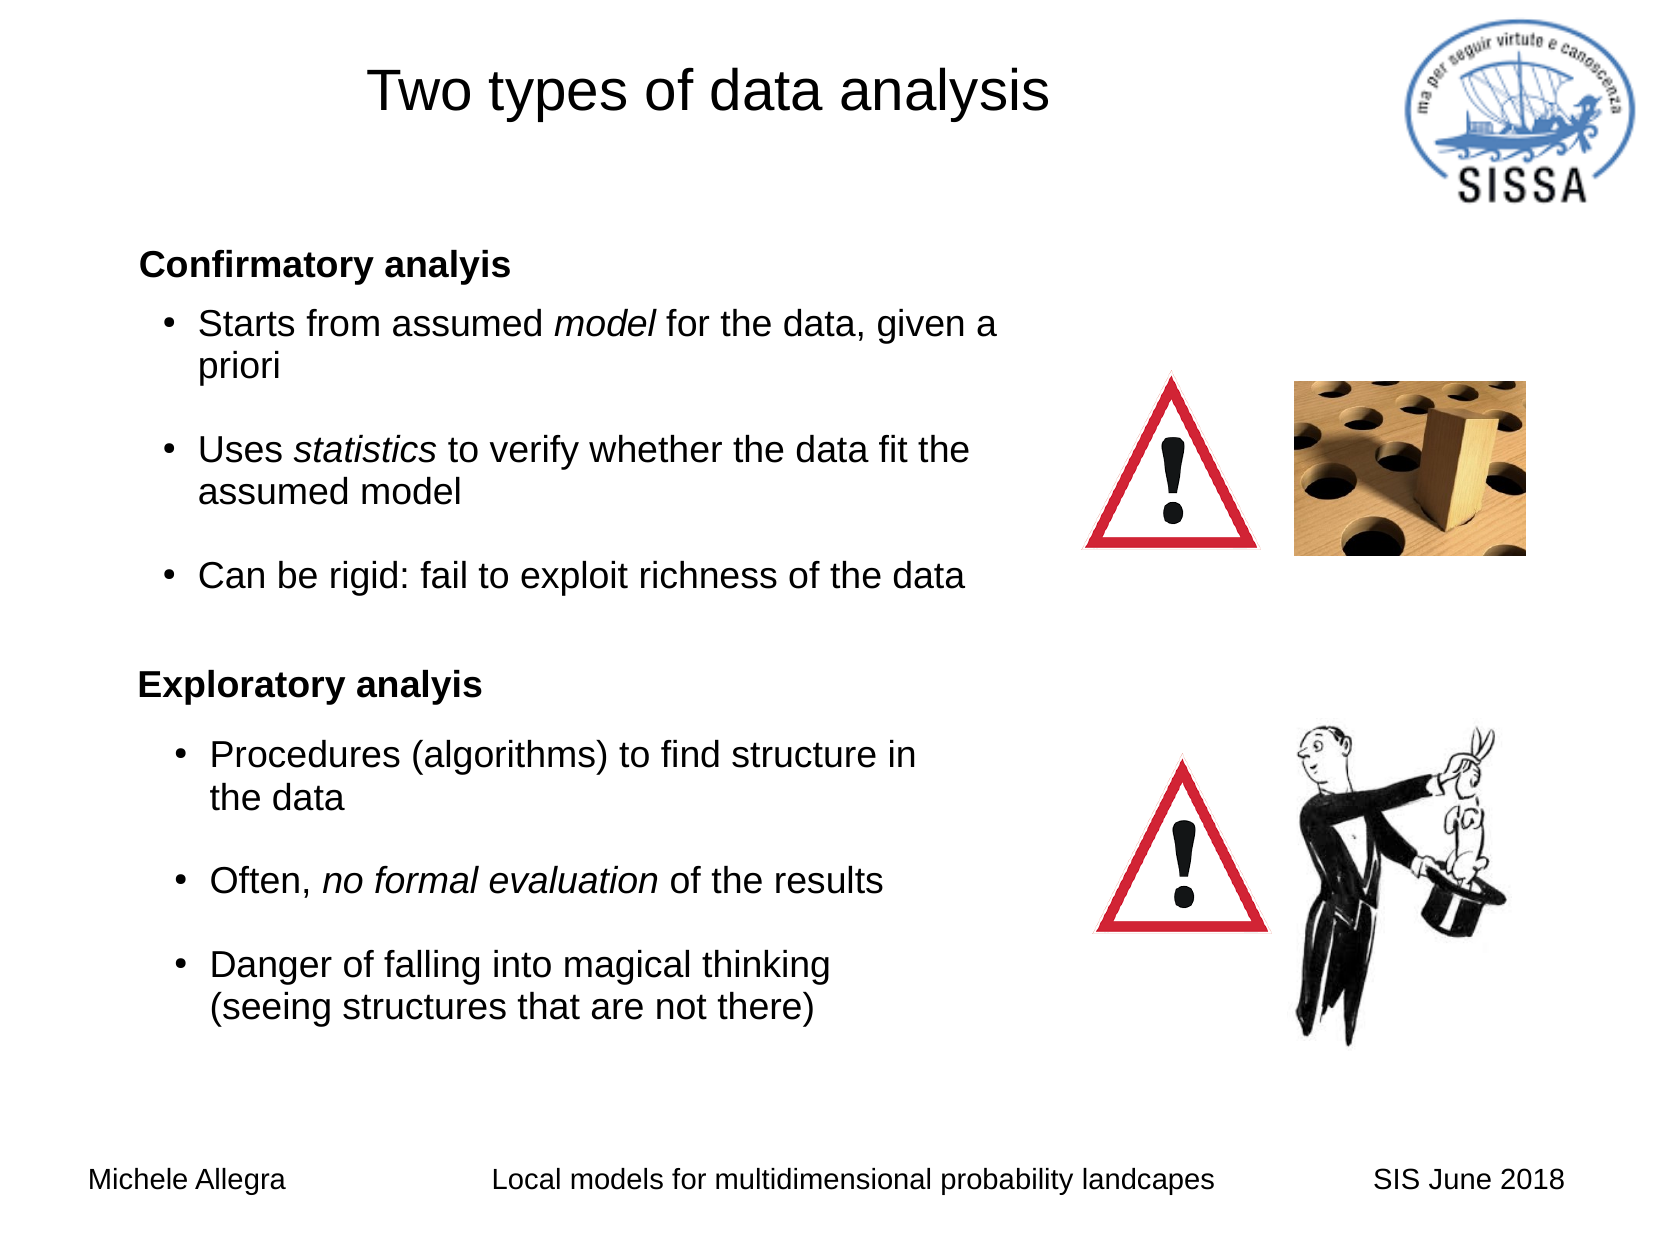

# Two types of data analysis
Confirmatory analyis
Starts from assumed model for the data, given a priori
Uses statistics to verify whether the data fit the assumed model
Can be rigid: fail to exploit richness of the data
 Exploratory analyis
Procedures (algorithms) to find structure in the data
Often, no formal evaluation of the results
Danger of falling into magical thinking
(seeing structures that are not there)
Michele Allegra Local models for multidimensional probability landcapes SIS June 2018